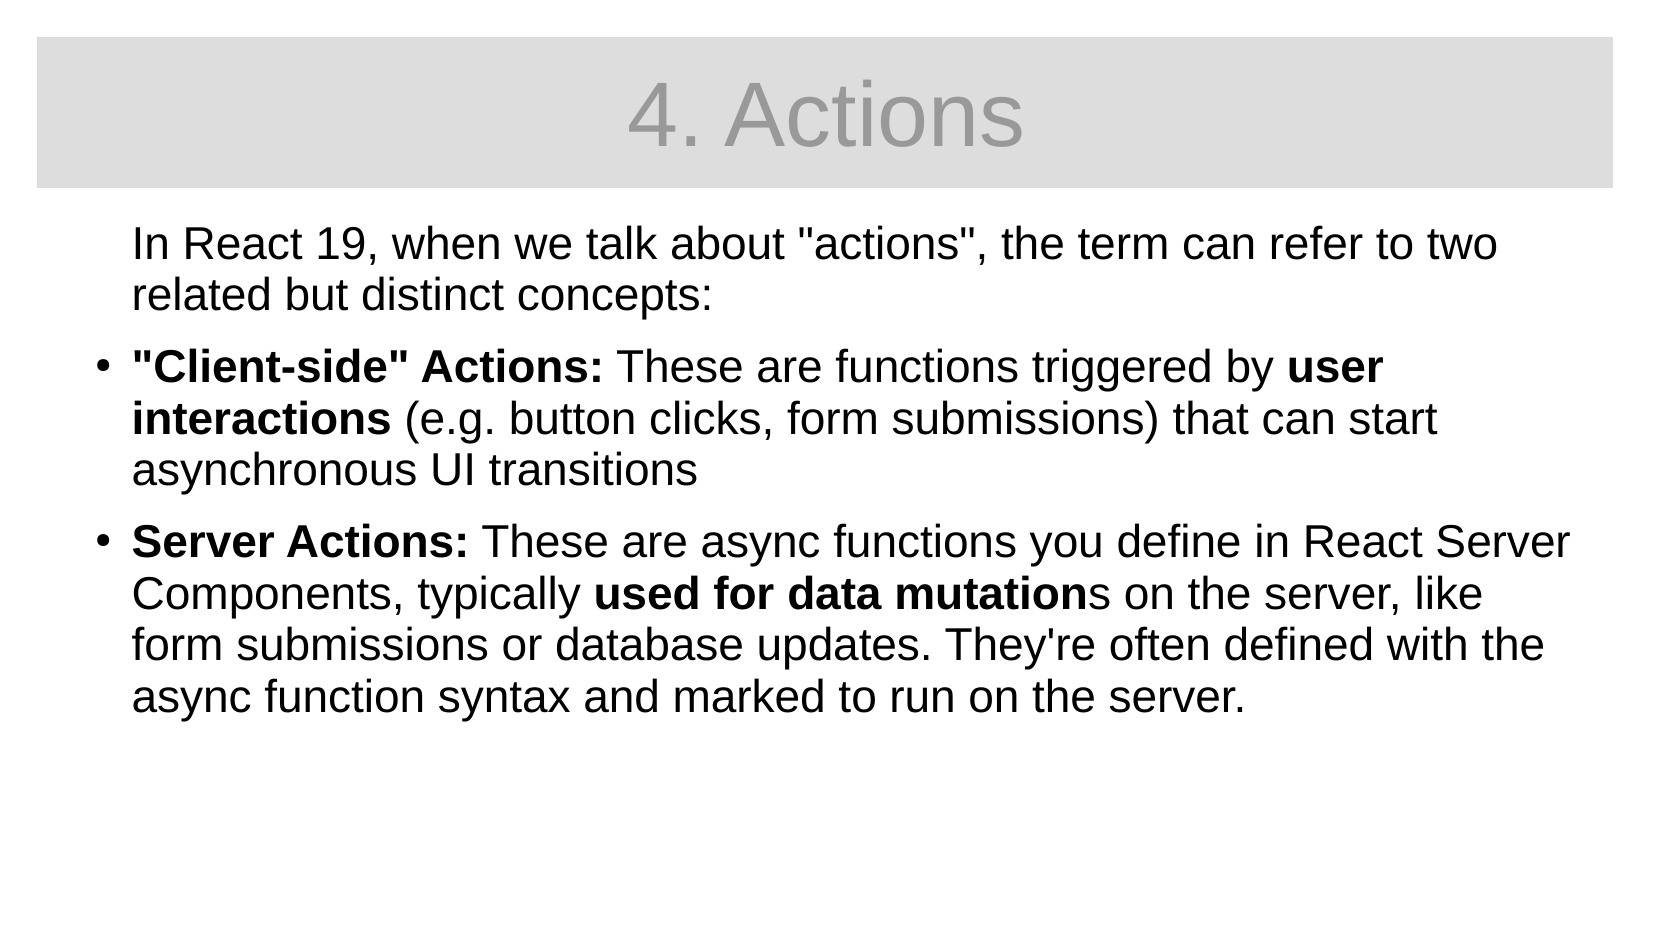

# 4. Actions
In React 19, when we talk about "actions", the term can refer to two related but distinct concepts:
"Client-side" Actions: These are functions triggered by user interactions (e.g. button clicks, form submissions) that can start asynchronous UI transitions
Server Actions: These are async functions you define in React Server Components, typically used for data mutations on the server, like form submissions or database updates. They're often defined with the async function syntax and marked to run on the server.